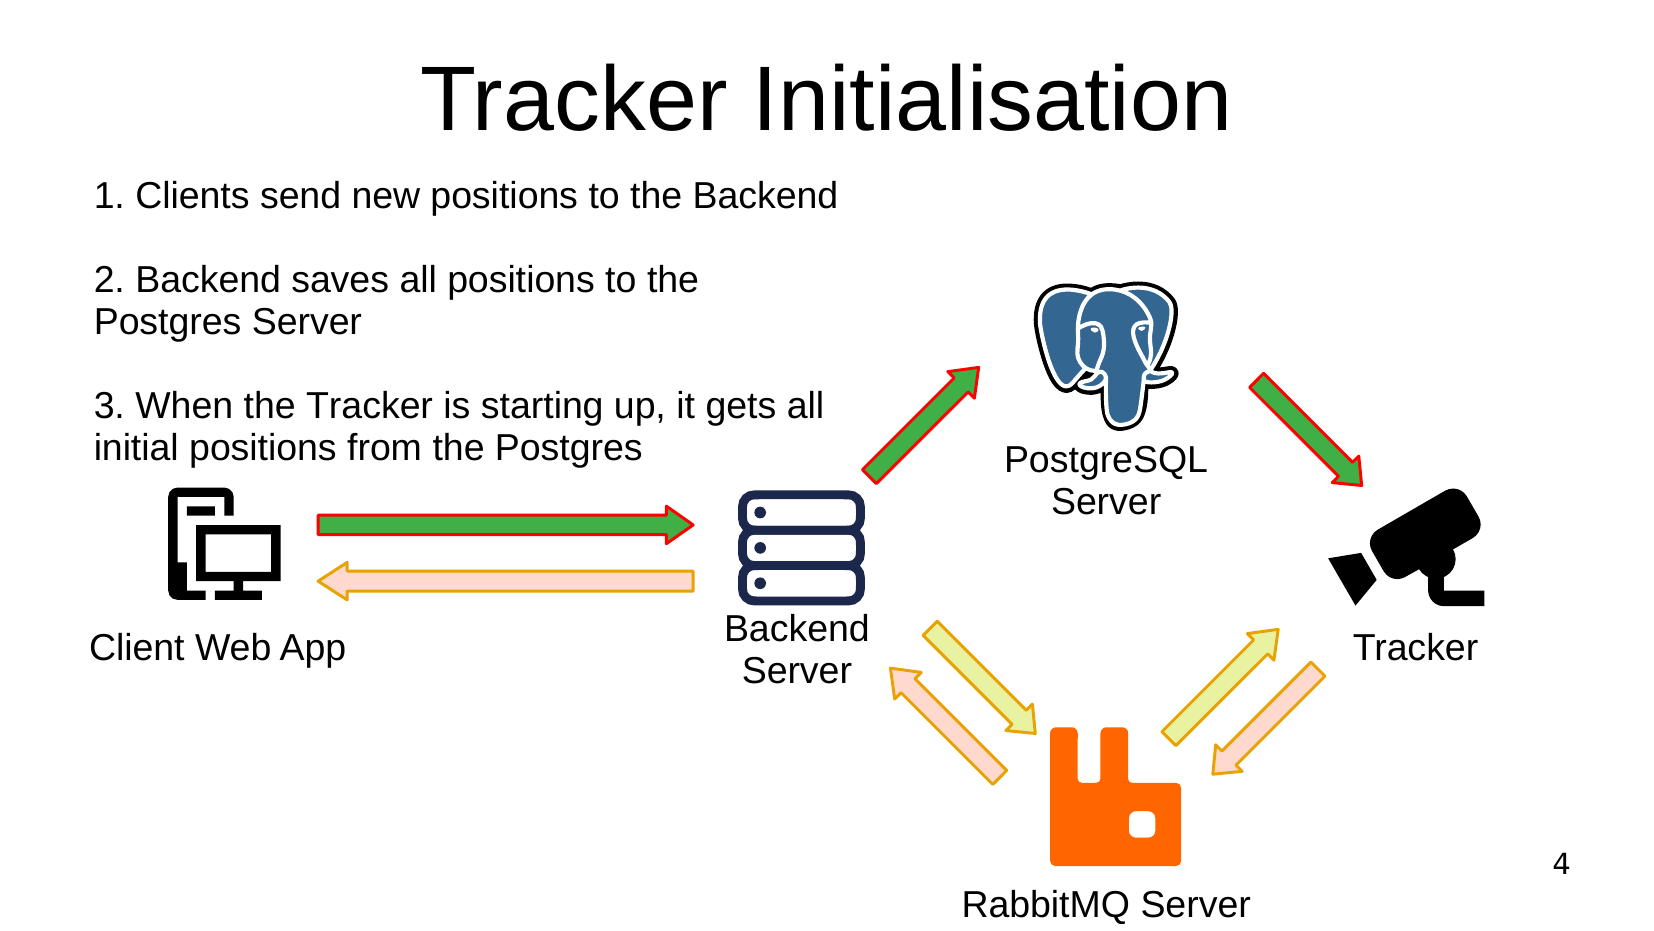

# Tracker Initialisation
1. Clients send new positions to the Backend
2. Backend saves all positions to the Postgres Server
3. When the Tracker is starting up, it gets all initial positions from the Postgres
PostgreSQL Server
Backend Server
Client Web App
Tracker
4
RabbitMQ Server